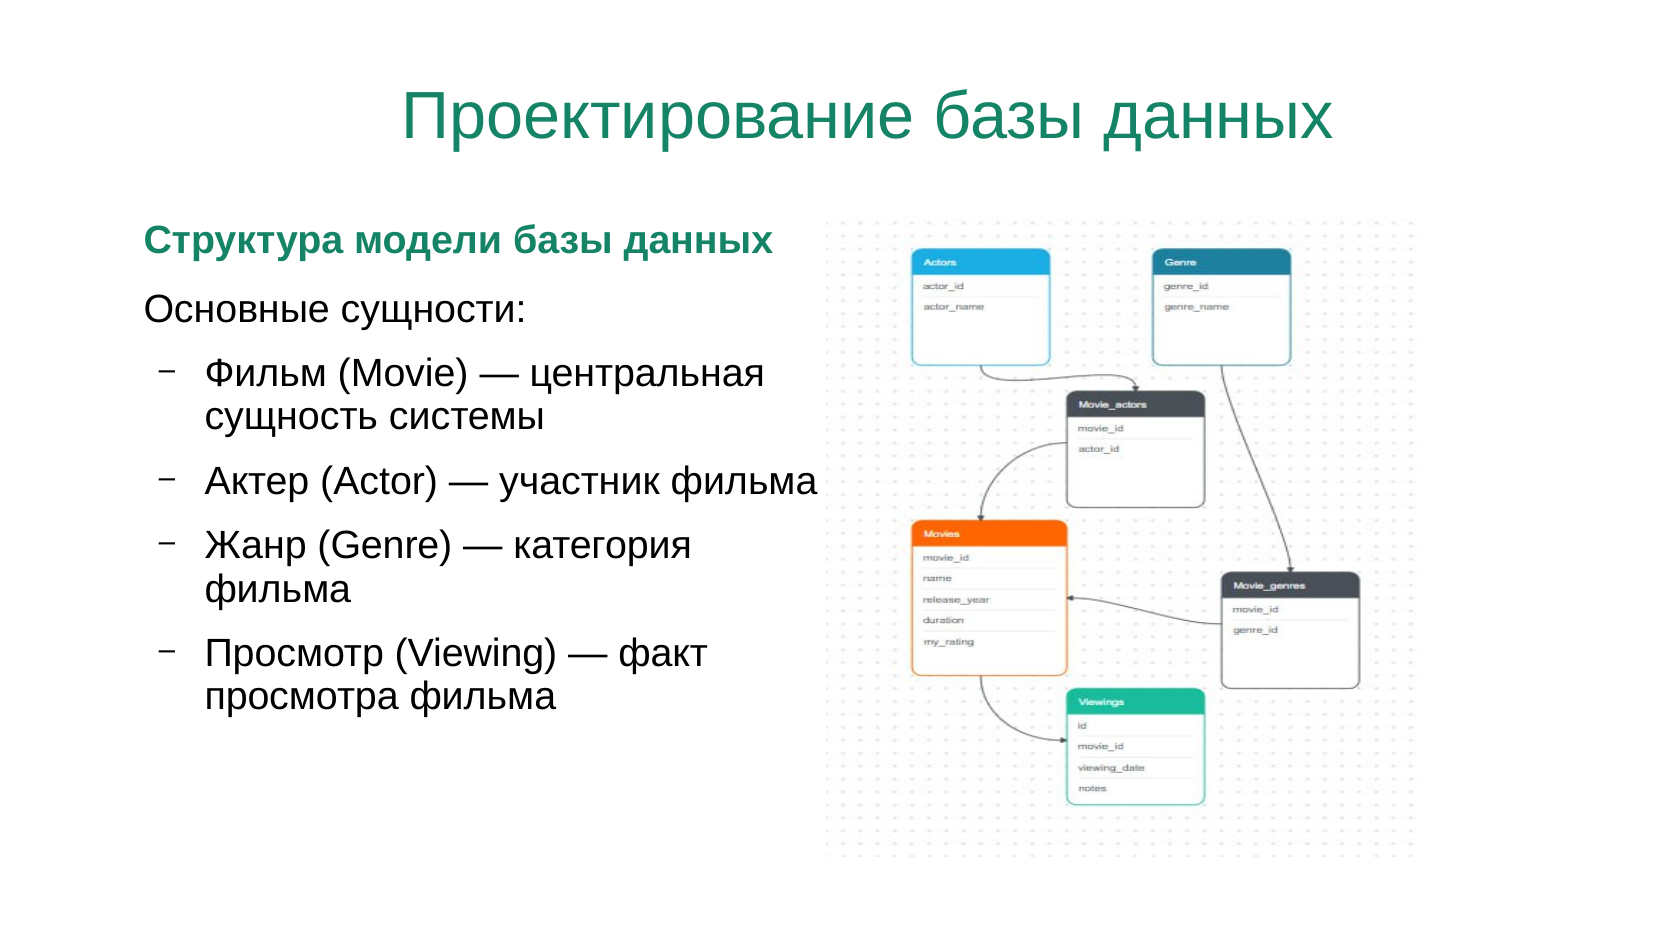

# Проектирование базы данных
Структура модели базы данных
Основные сущности:
Фильм (Movie) — центральная сущность системы
Актер (Actor) — участник фильма
Жанр (Genre) — категория фильма
Просмотр (Viewing) — факт просмотра фильма